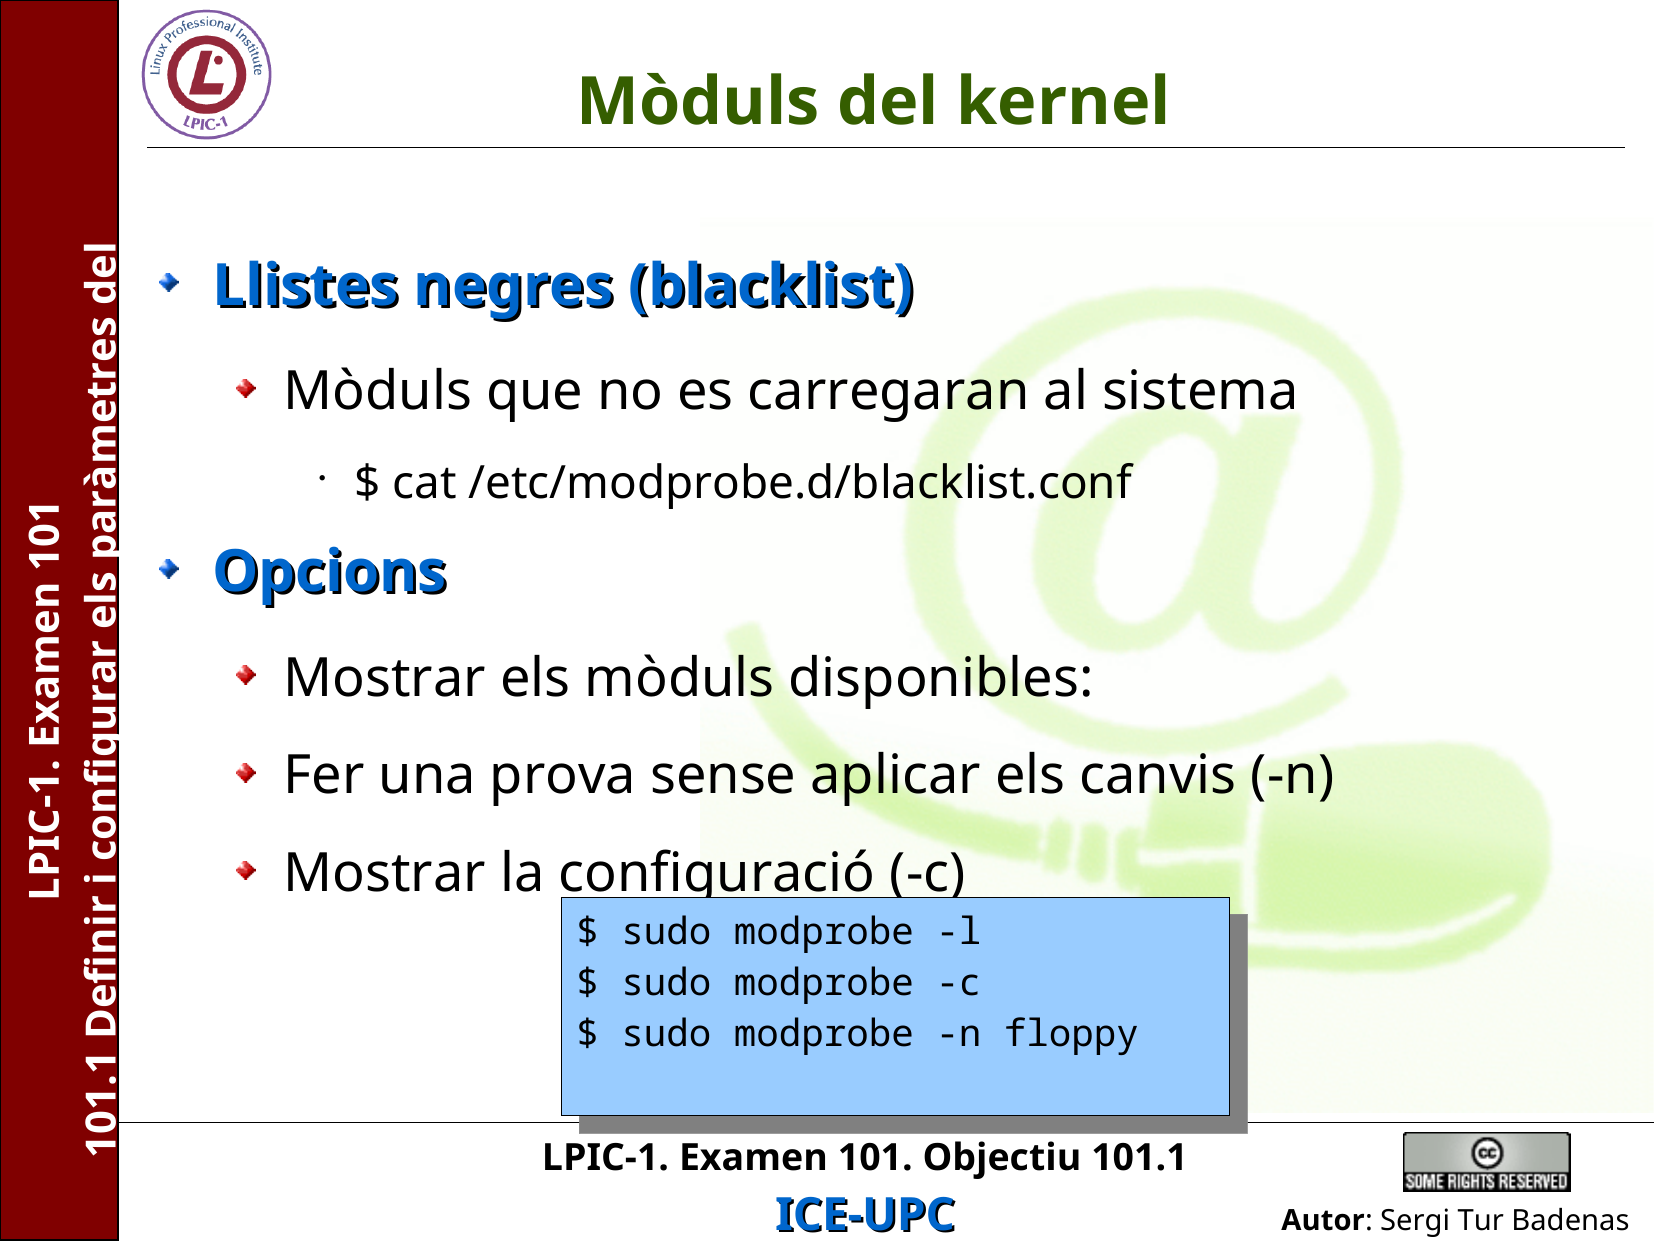

# Mòduls del kernel
Llistes negres (blacklist)
Mòduls que no es carregaran al sistema
$ cat /etc/modprobe.d/blacklist.conf
Opcions
Mostrar els mòduls disponibles:
Fer una prova sense aplicar els canvis (-n)
Mostrar la configuració (-c)
$ sudo modprobe -l
$ sudo modprobe -c
$ sudo modprobe -n floppy